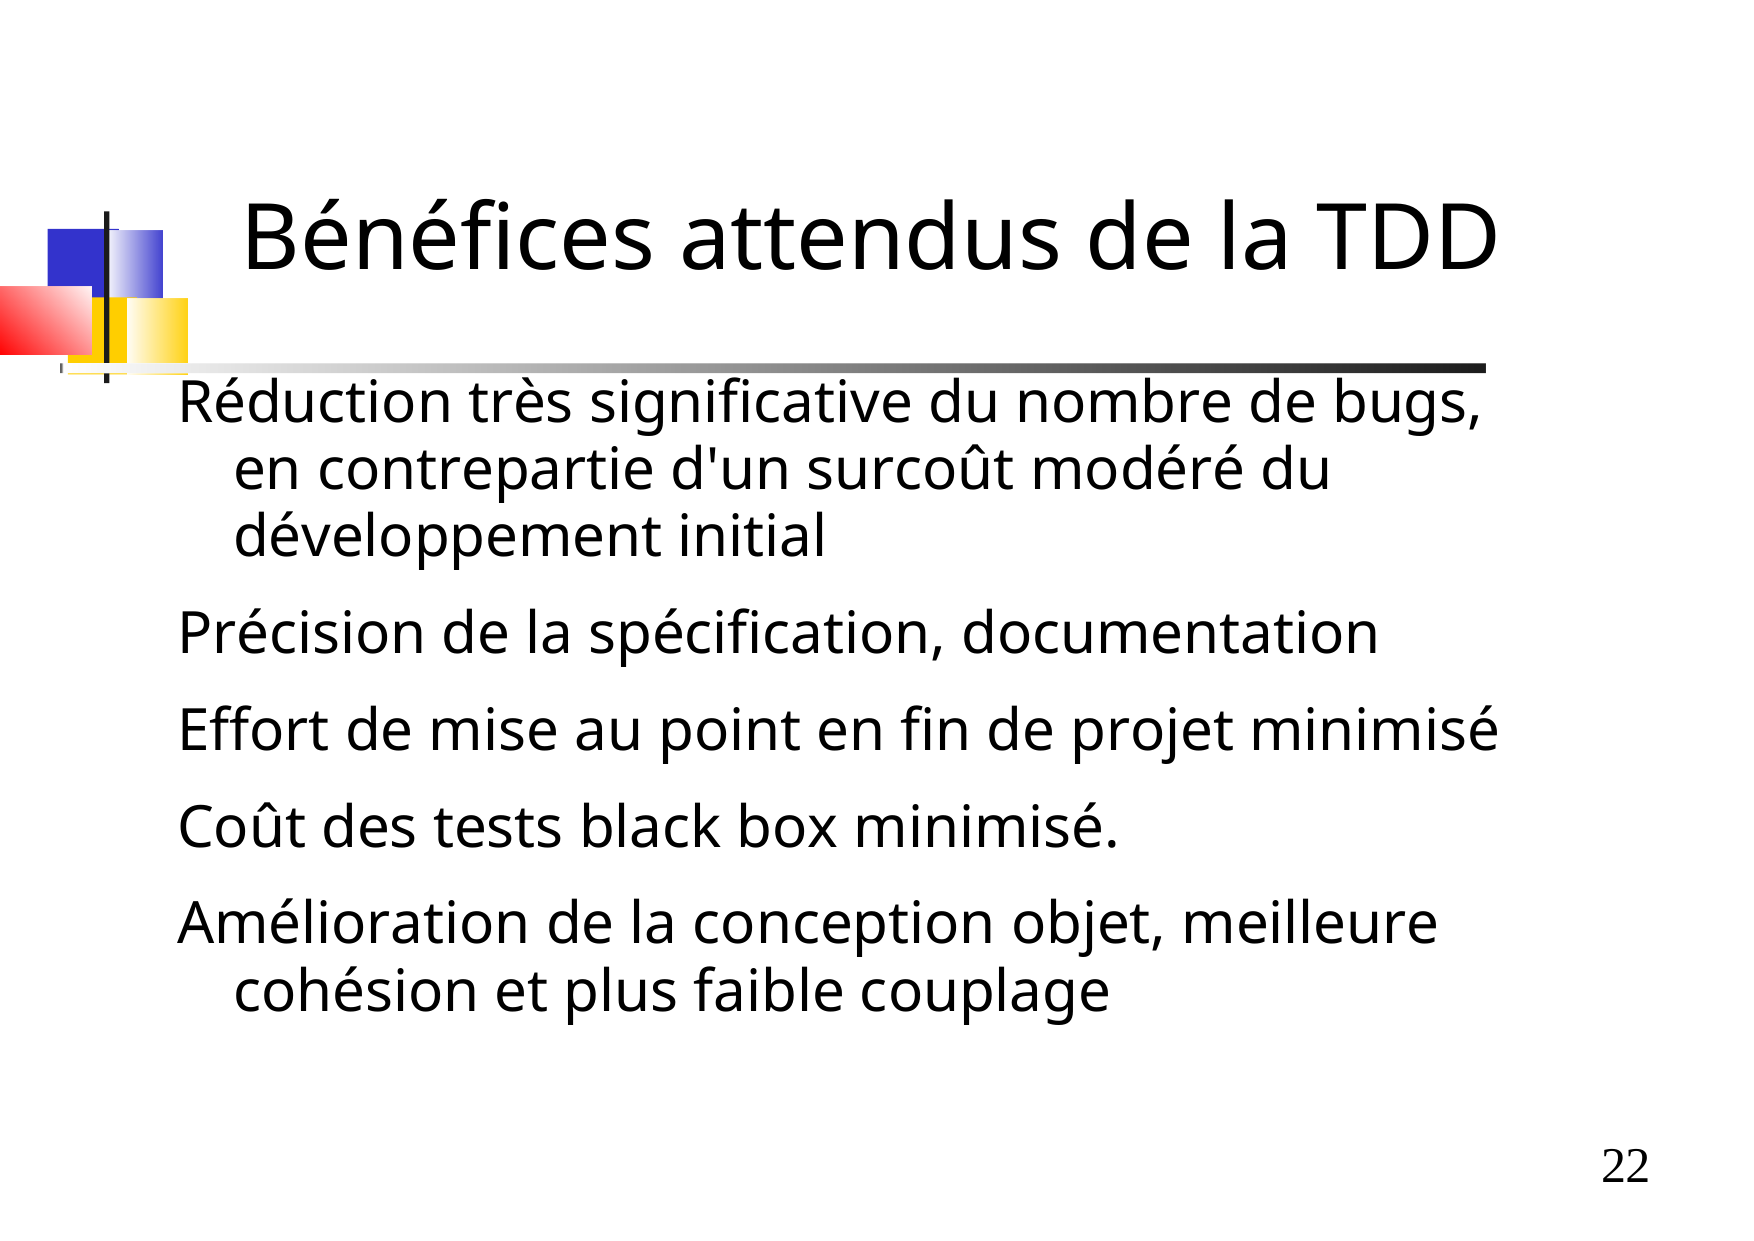

# Bénéfices attendus de la TDD
Réduction très significative du nombre de bugs, en contrepartie d'un surcoût modéré du développement initial
Précision de la spécification, documentation
Effort de mise au point en fin de projet minimisé
Coût des tests black box minimisé.
Amélioration de la conception objet, meilleure cohésion et plus faible couplage
22